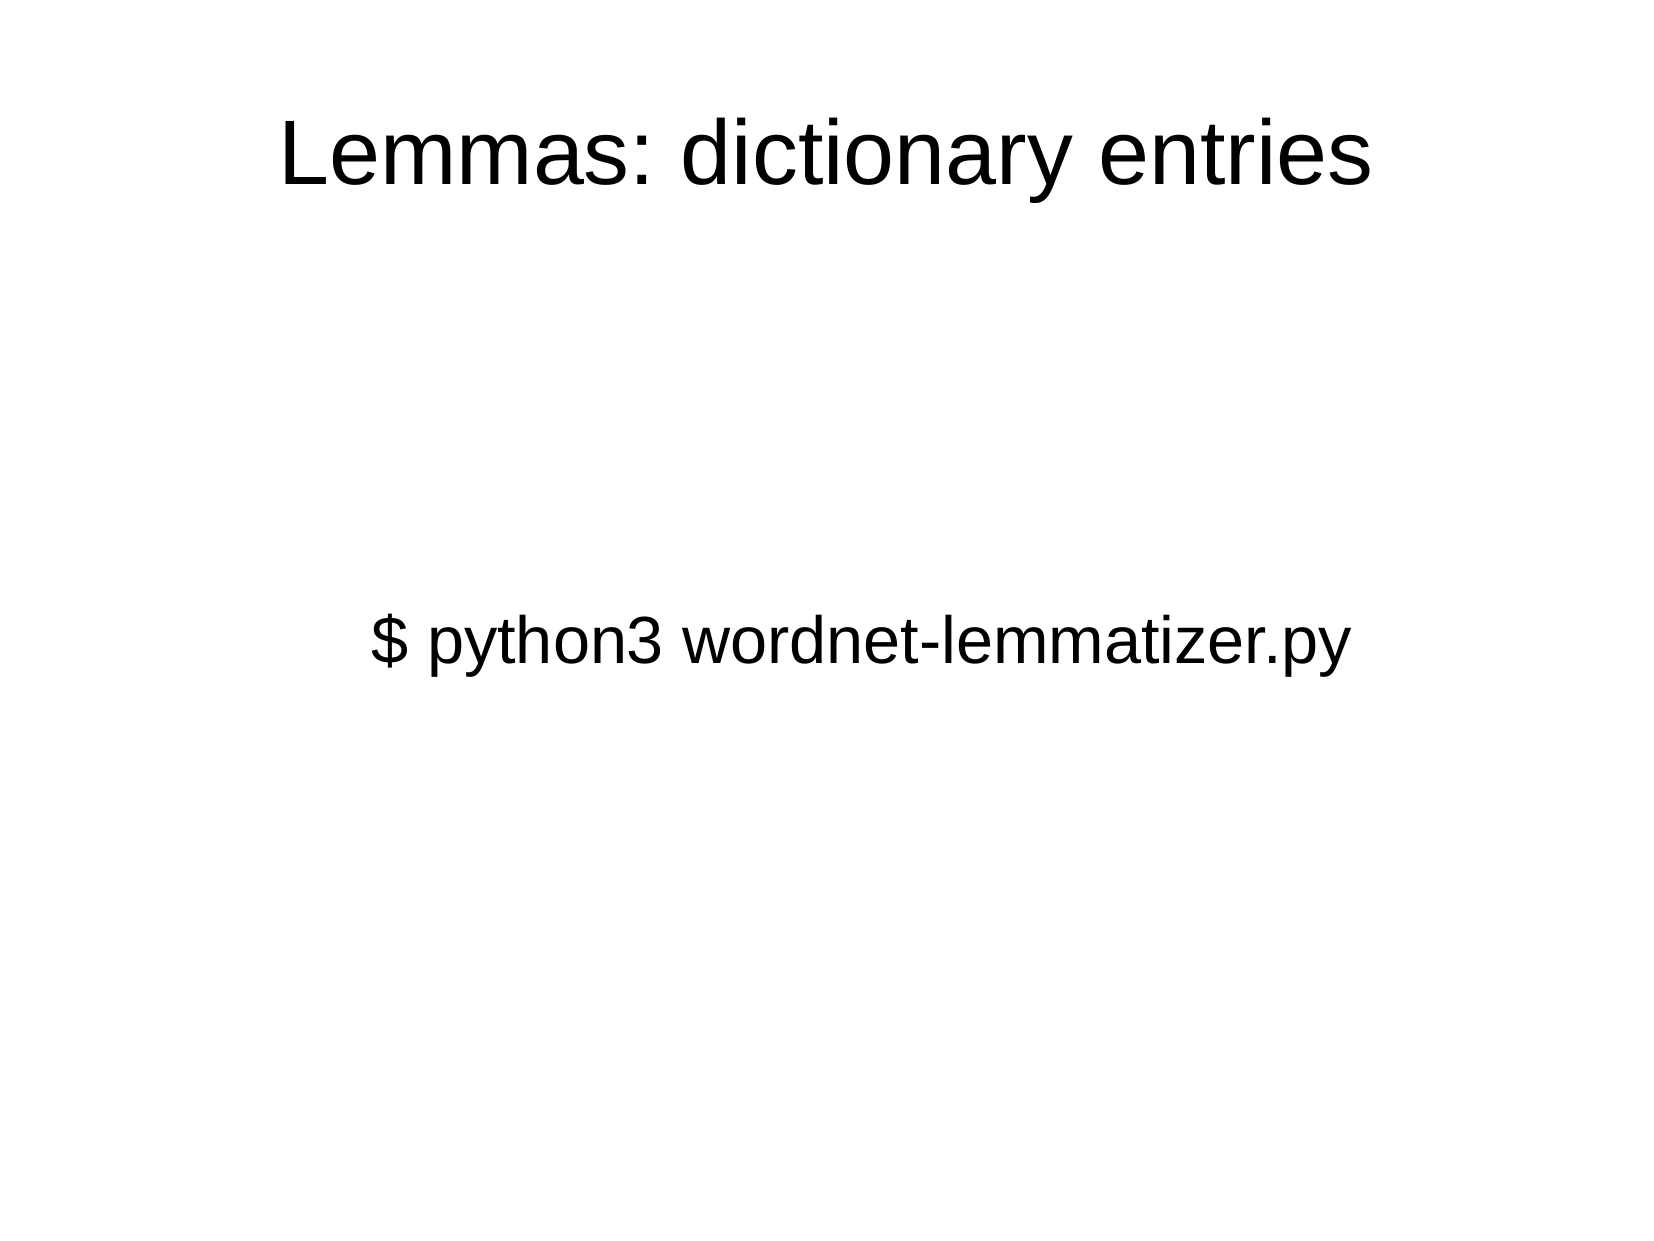

# Lemmas: dictionary entries
$ python3 wordnet-lemmatizer.py